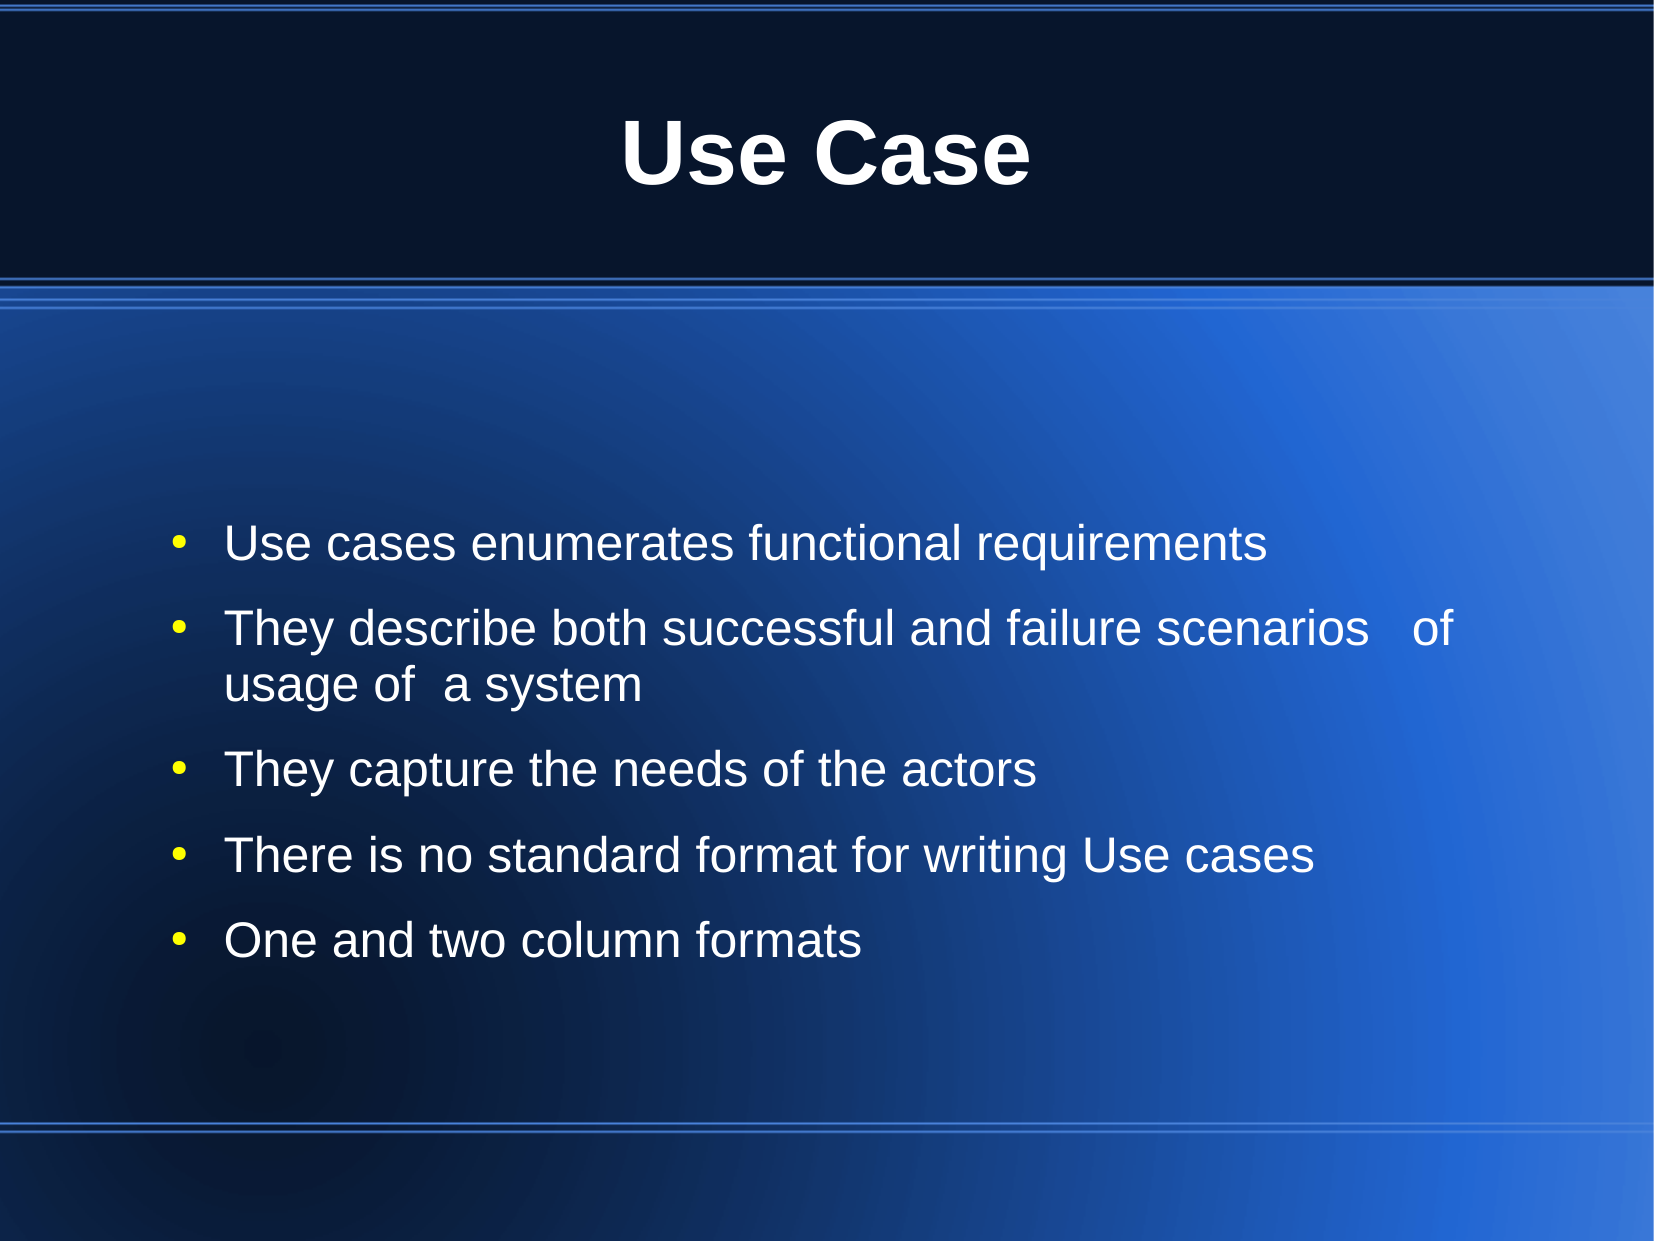

# Use Case
Use cases enumerates functional requirements
They describe both successful and failure scenarios of usage of a system
They capture the needs of the actors
There is no standard format for writing Use cases
One and two column formats